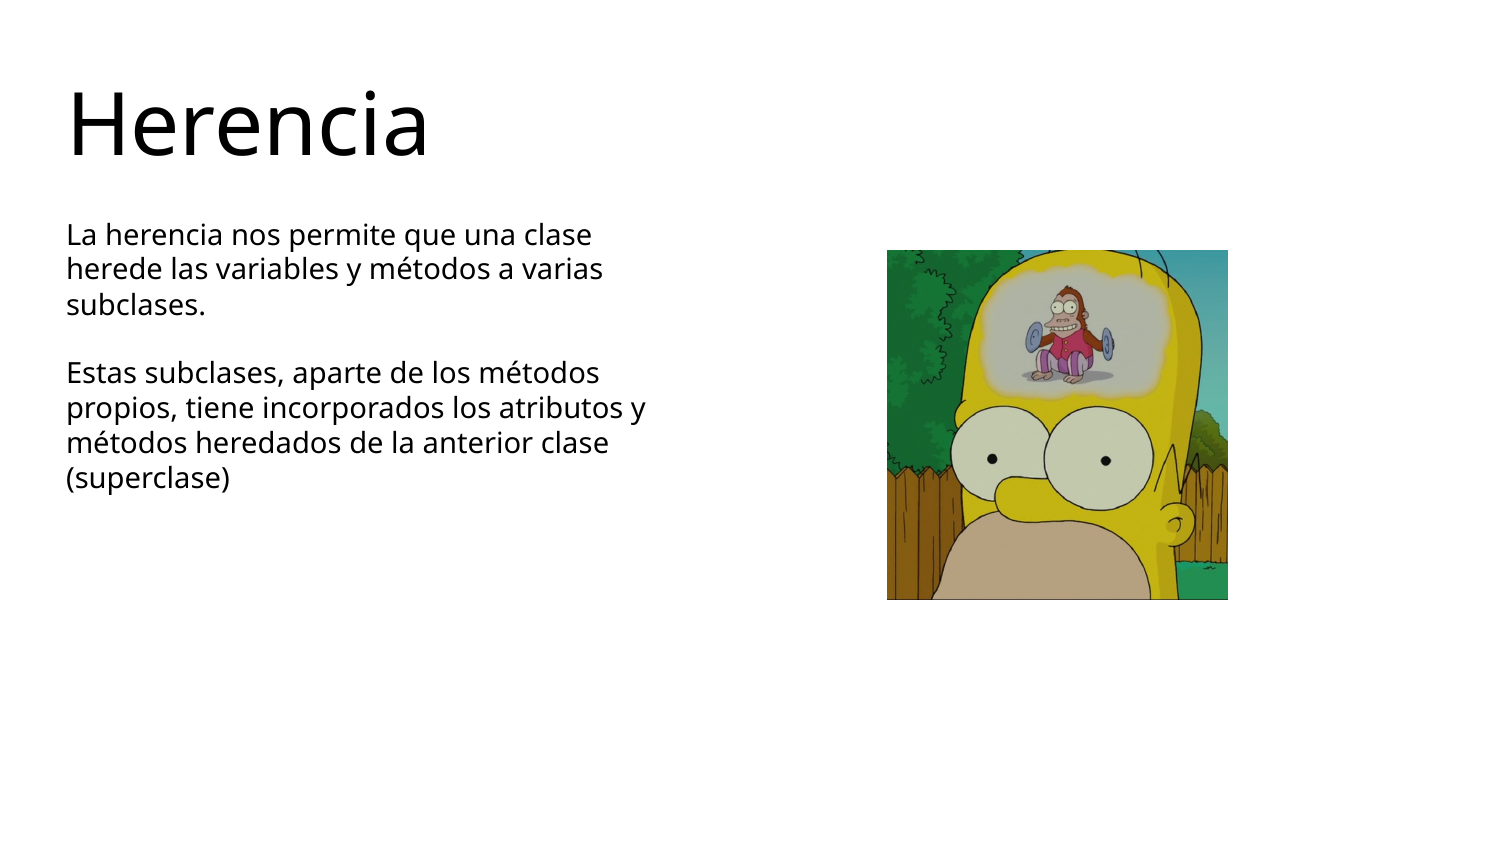

# Herencia
La herencia nos permite que una clase herede las variables y métodos a varias subclases.
Estas subclases, aparte de los métodos propios, tiene incorporados los atributos y métodos heredados de la anterior clase (superclase)